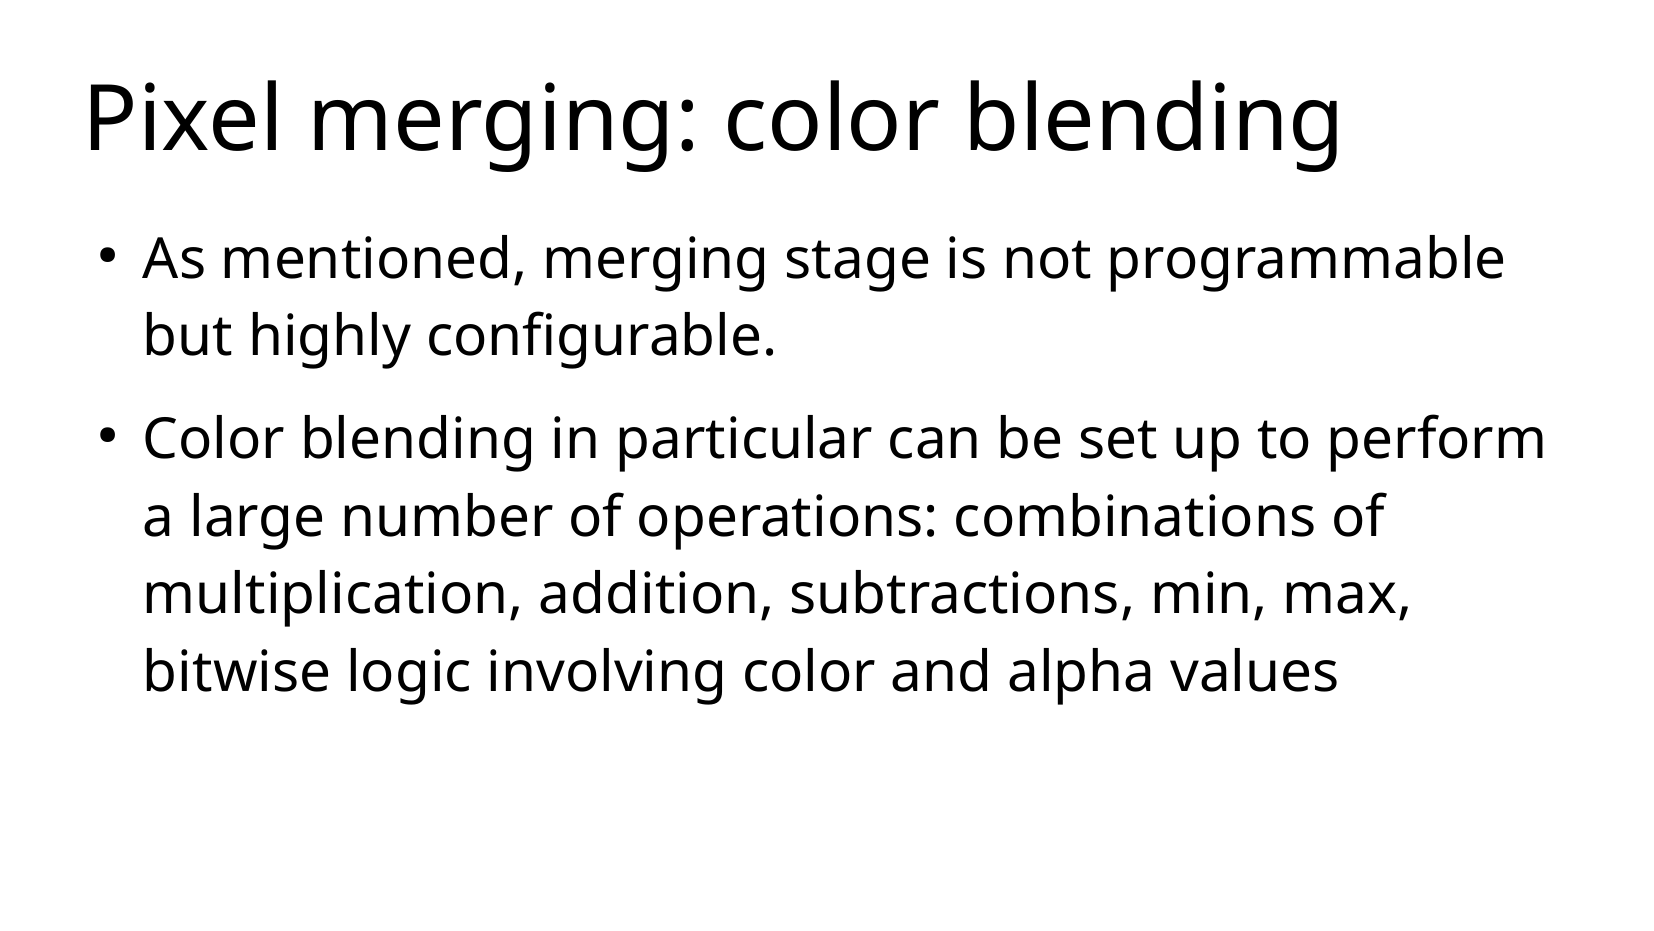

# Pixel merging: color blending
As mentioned, merging stage is not programmable but highly configurable.
Color blending in particular can be set up to perform a large number of operations: combinations of multiplication, addition, subtractions, min, max, bitwise logic involving color and alpha values